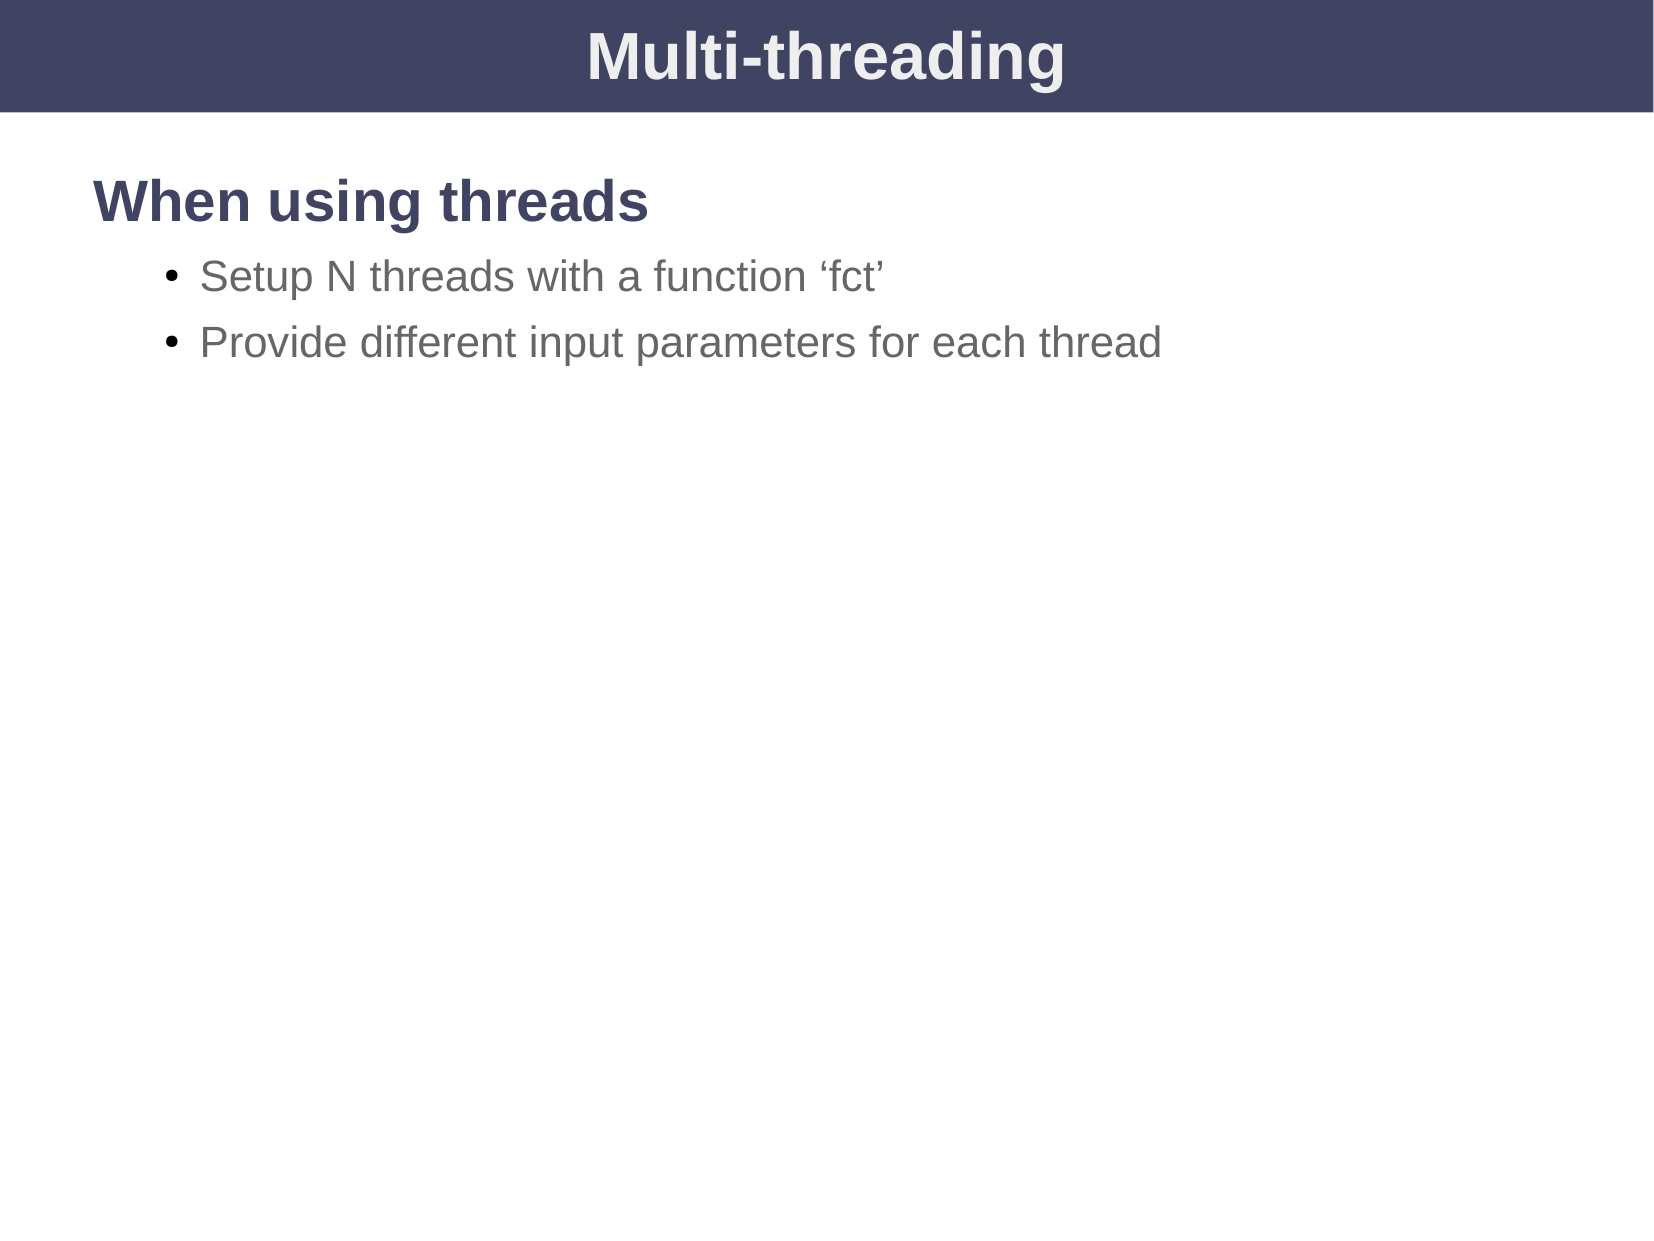

Multi-threading
When using threads
Setup N threads with a function ‘fct’
Provide different input parameters for each thread